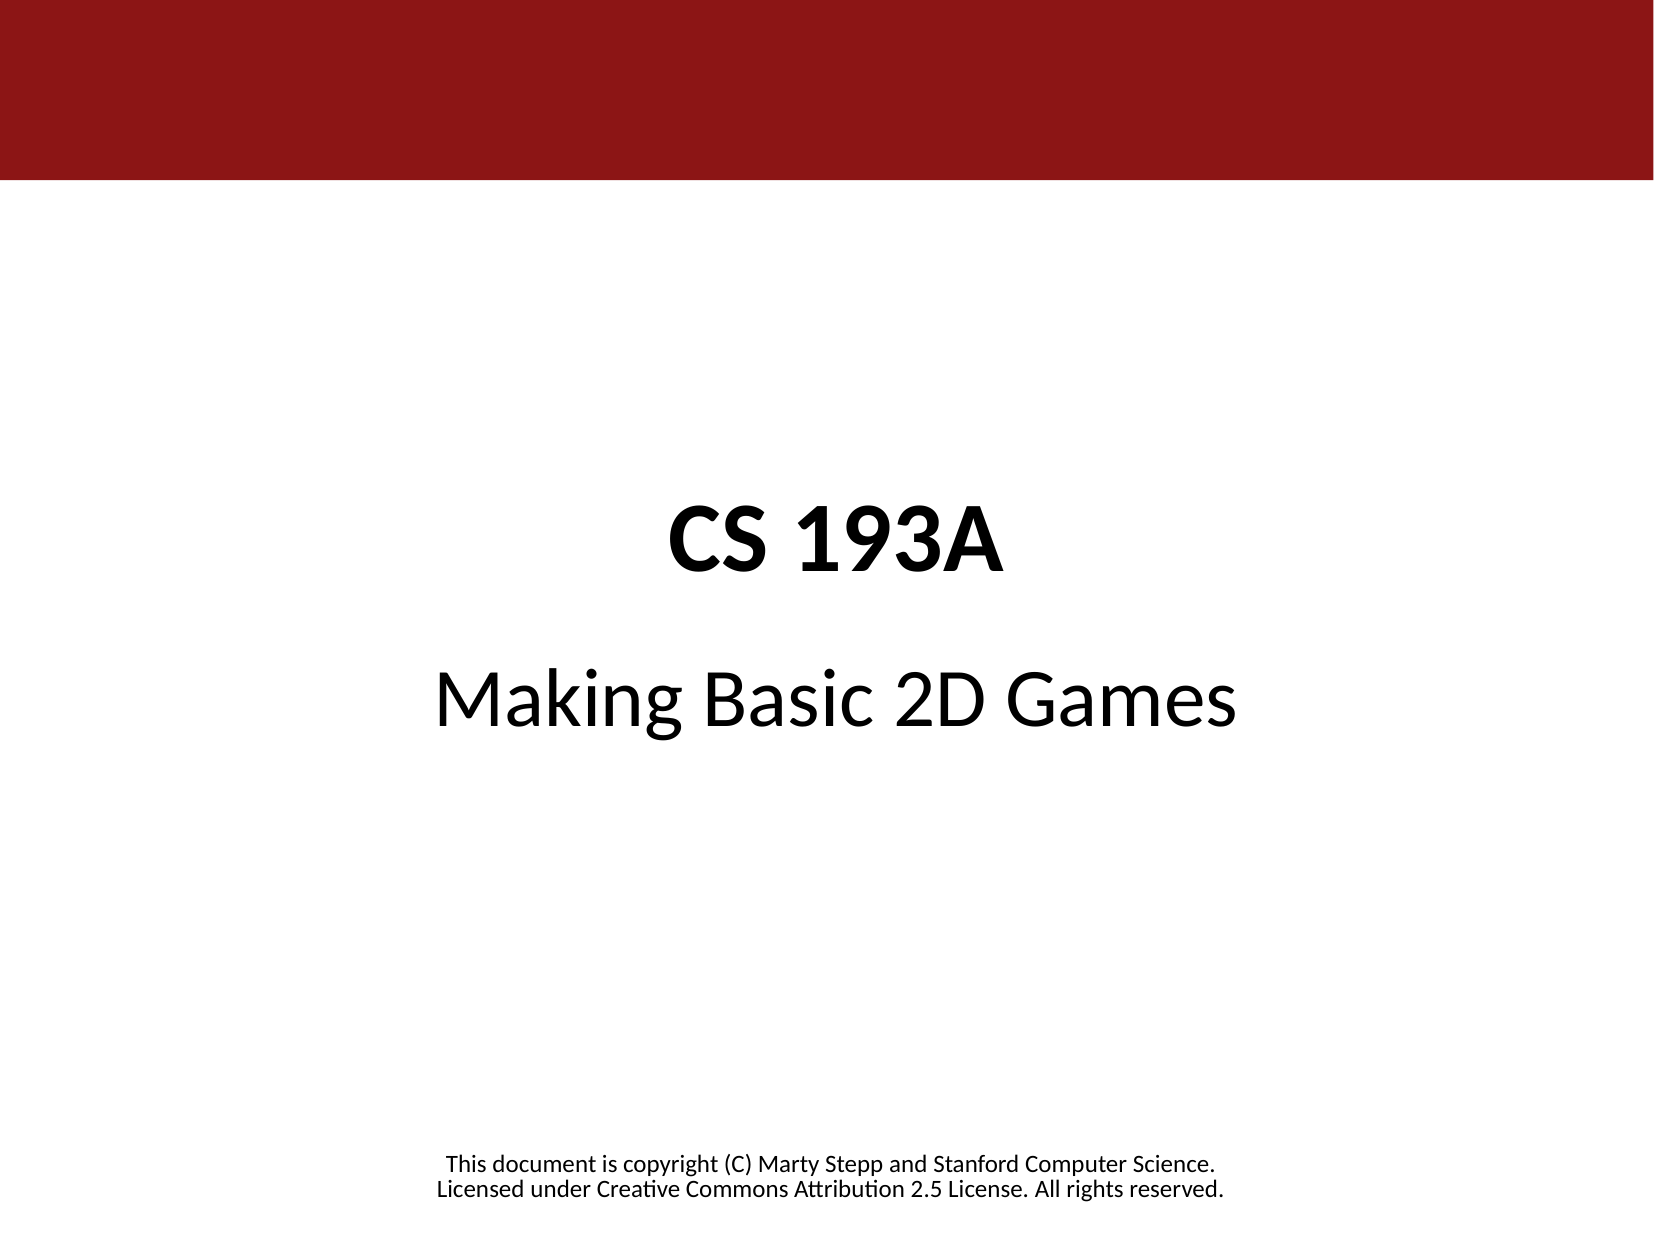

#
CS 193A
Making Basic 2D Games
This document is copyright (C) Marty Stepp and Stanford Computer Science.
Licensed under Creative Commons Attribution 2.5 License. All rights reserved.